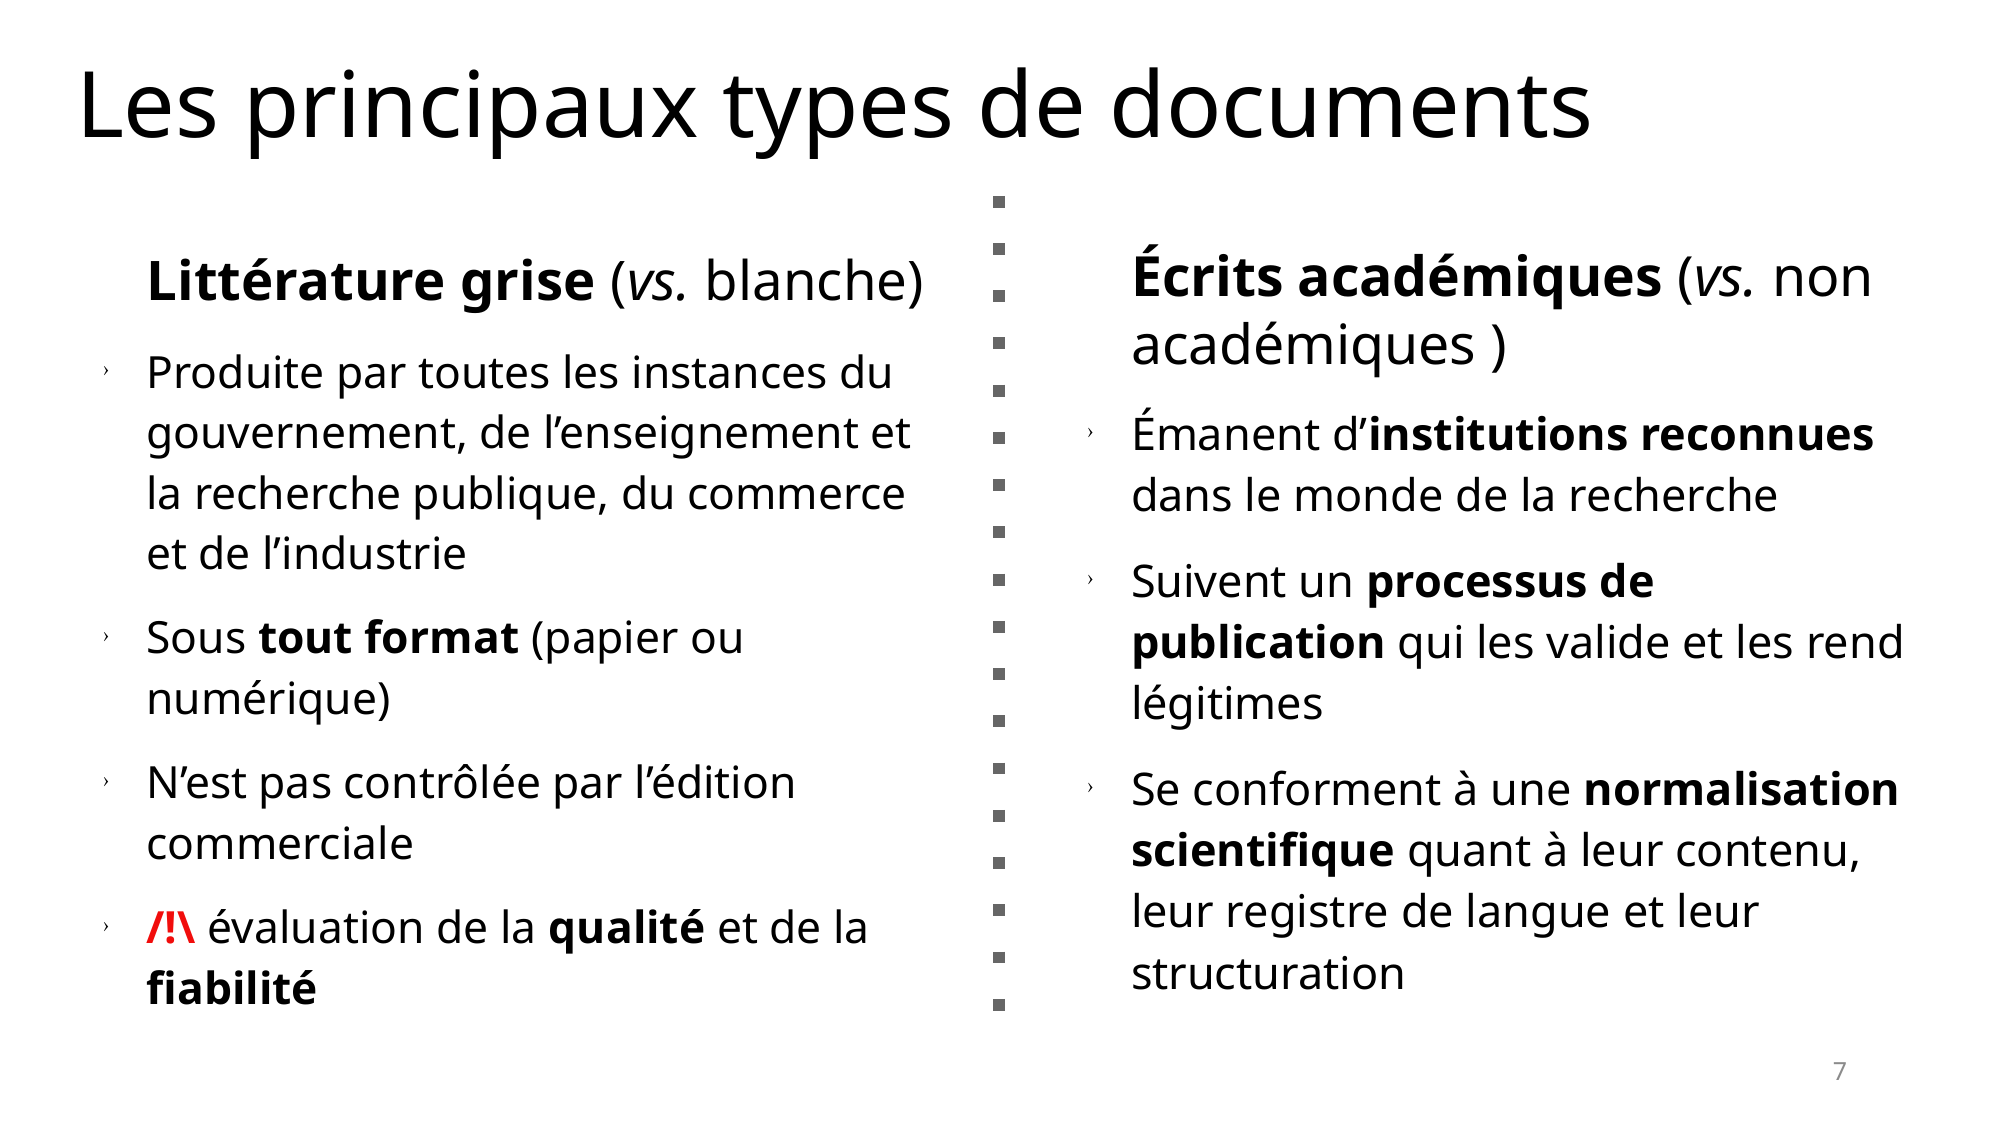

# Les principaux types de documents
Littérature grise (vs. blanche)
Produite par toutes les instances du gouvernement, de l’enseignement et la recherche publique, du commerce et de l’industrie
Sous tout format (papier ou numérique)
N’est pas contrôlée par l’édition commerciale
/!\ évaluation de la qualité et de la fiabilité
Écrits académiques (vs. non académiques )
Émanent d’institutions reconnues dans le monde de la recherche
Suivent un processus de publication qui les valide et les rend légitimes
Se conforment à une normalisation scientifique quant à leur contenu, leur registre de langue et leur structuration
7